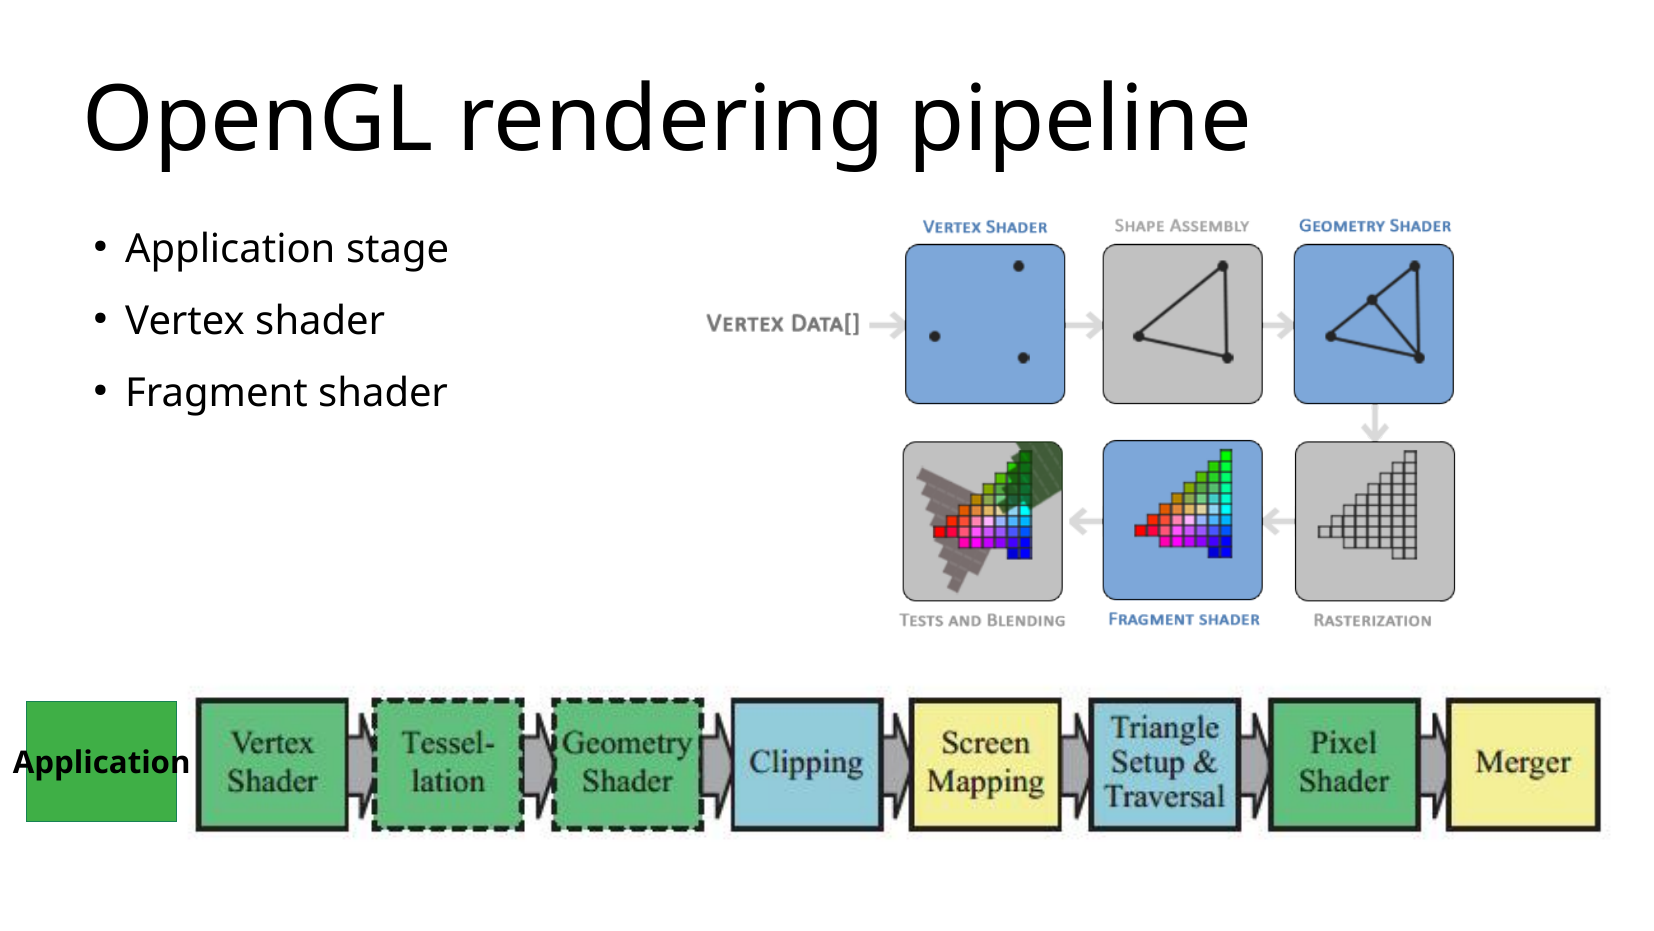

OpenGL rendering pipeline
# Application stage
Vertex shader
Fragment shader
Application